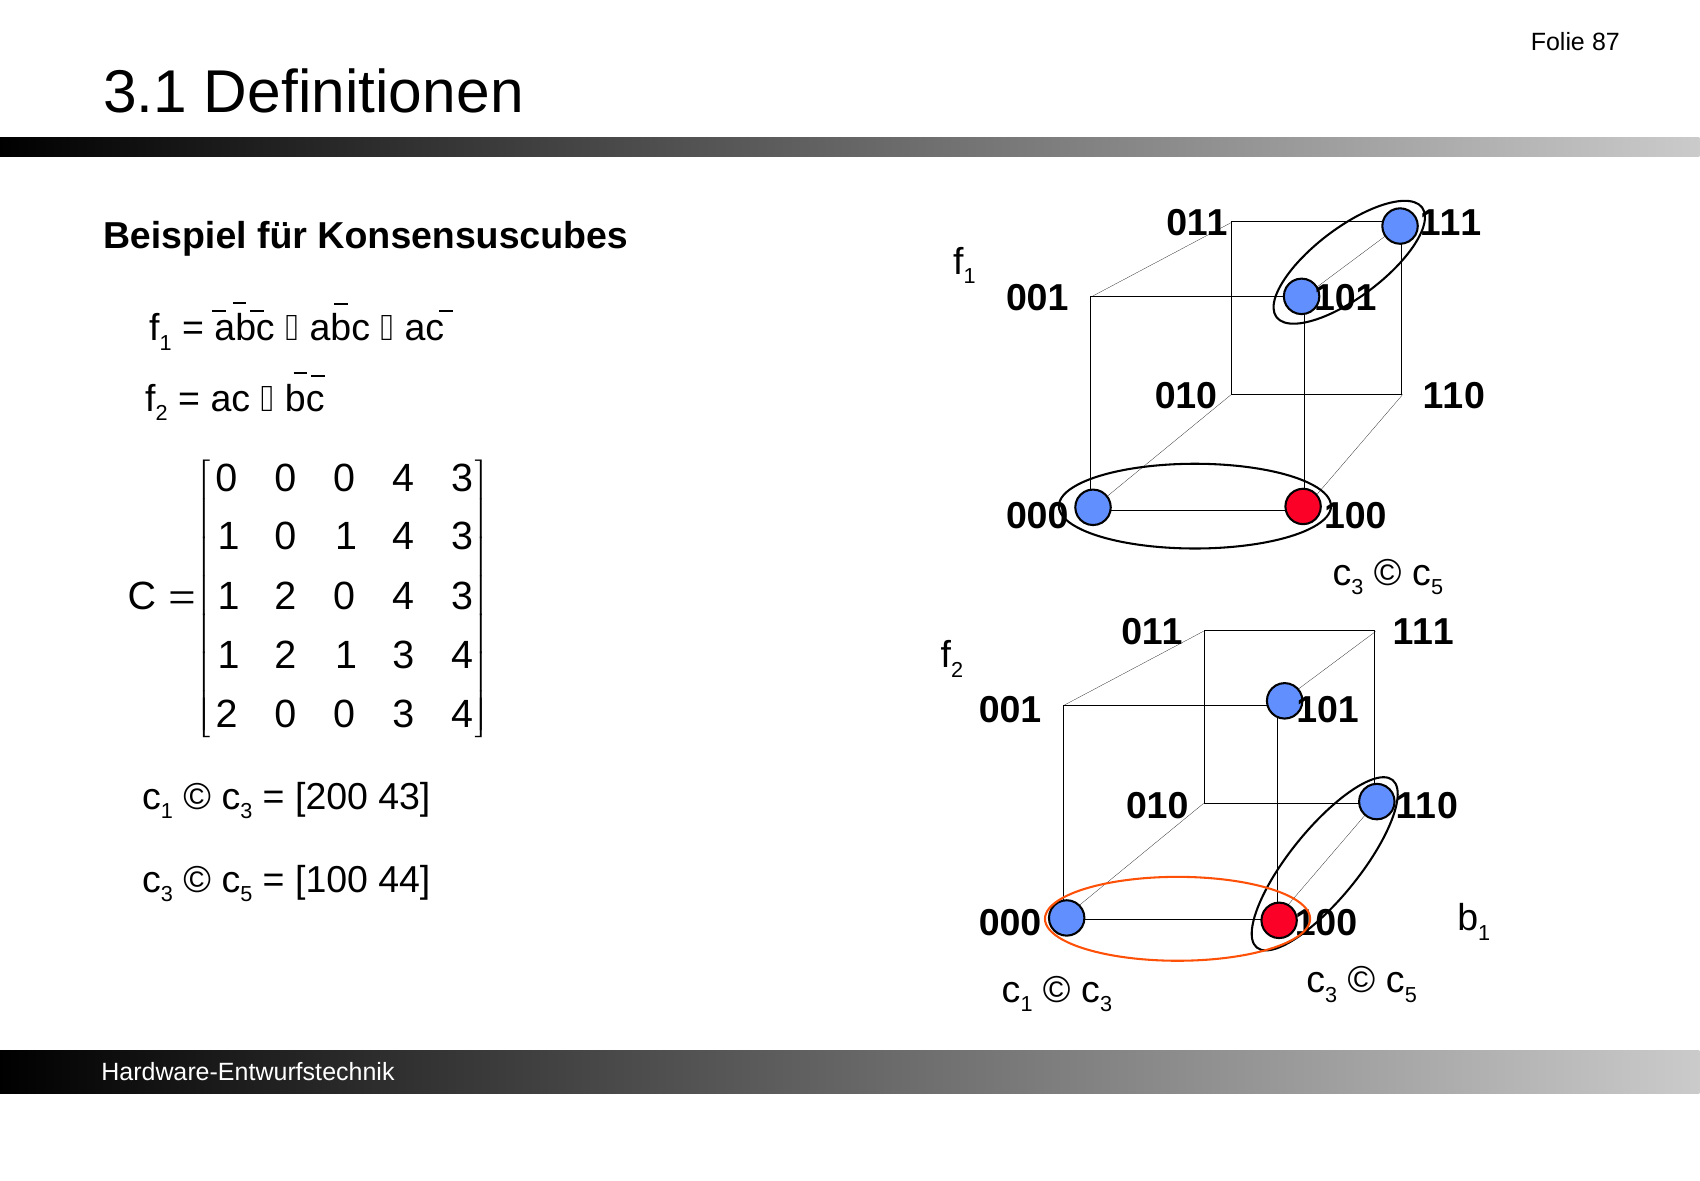

# 3.1 Definitionen
011
111
f1
001
101
010
110
000
100
c3 © c5
Beispiel für Konsensuscubes
f1 = abc  abc  ac
f2 = ac  bc
011
111
f2
001
101
010
110
b1
000
100
c3 © c5
c1 © c3
c1 © c3 = [200 43]
c3 © c5 = [100 44]